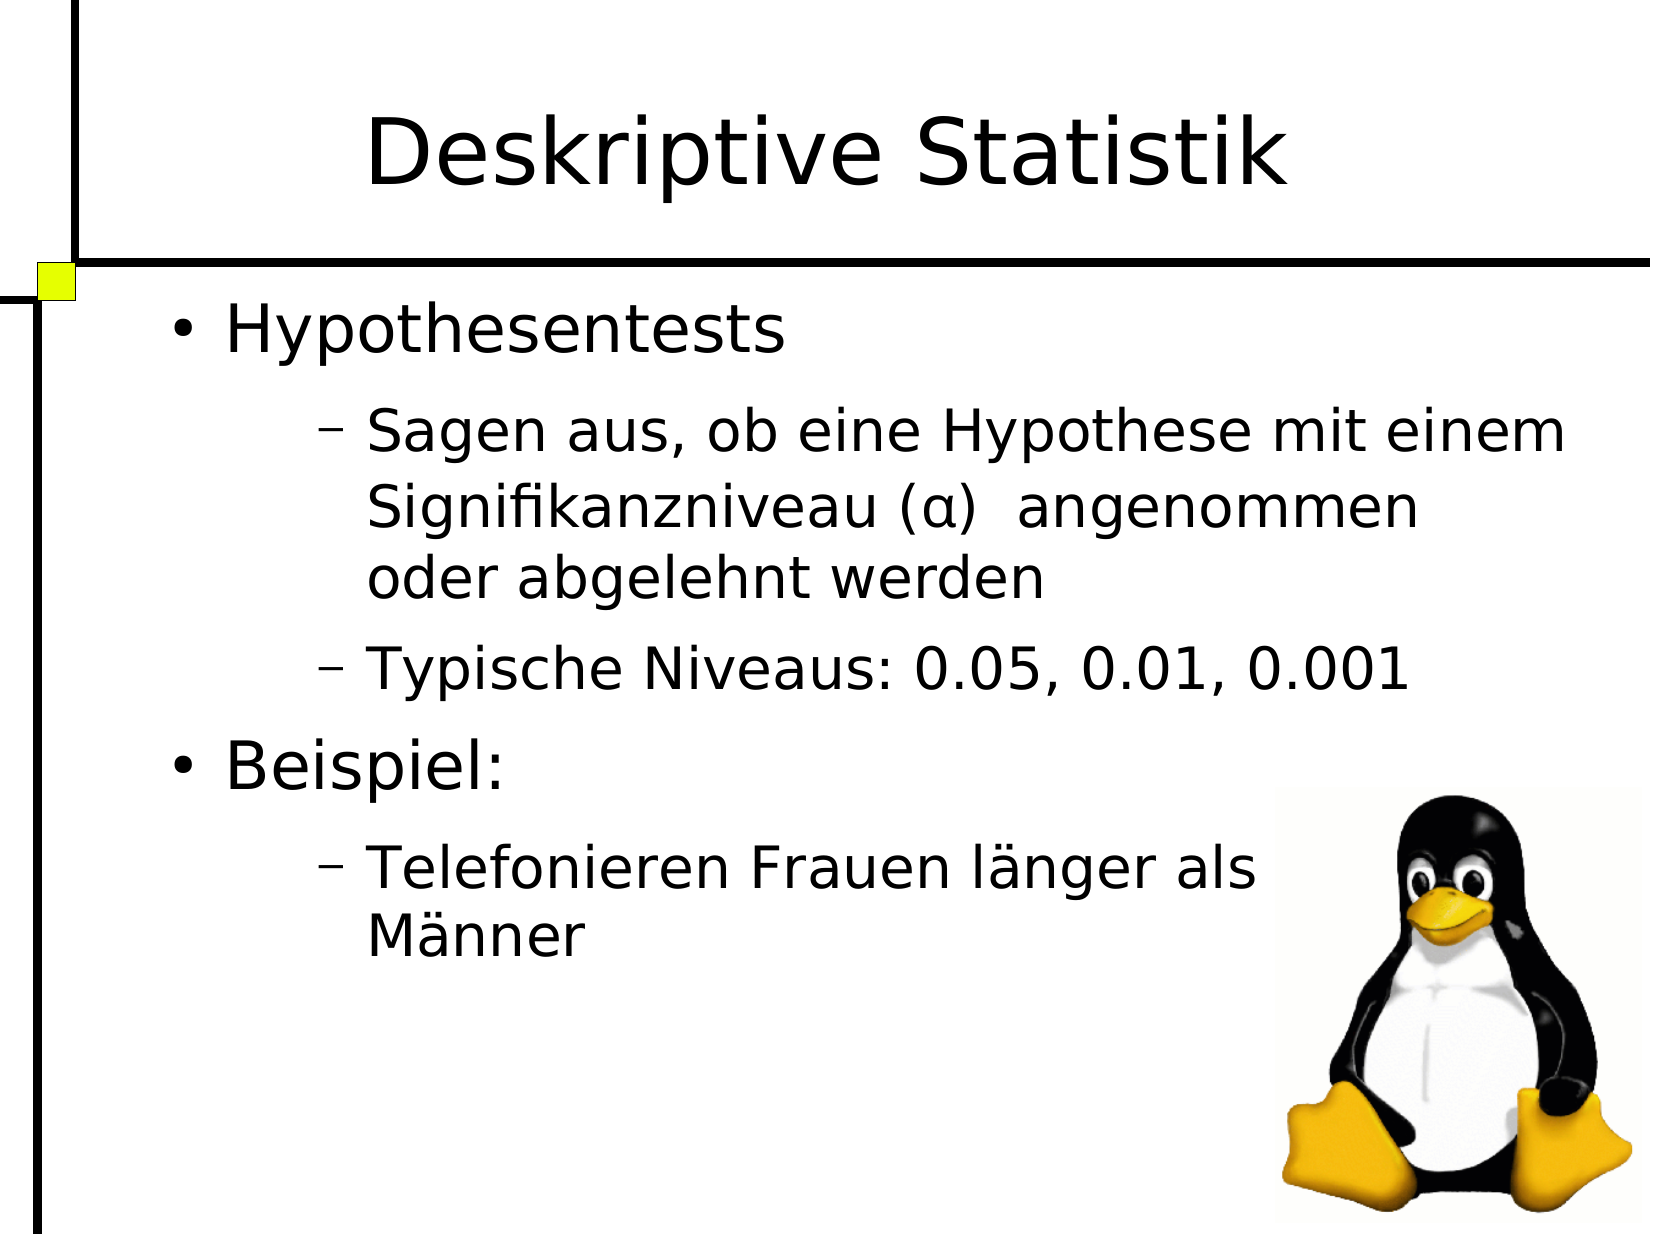

# Deskriptive Statistik
Hypothesentests
Sagen aus, ob eine Hypothese mit einem Signifikanzniveau (α) angenommen oder abgelehnt werden
Typische Niveaus: 0.05, 0.01, 0.001
Beispiel:
Telefonieren Frauen länger als
Männer